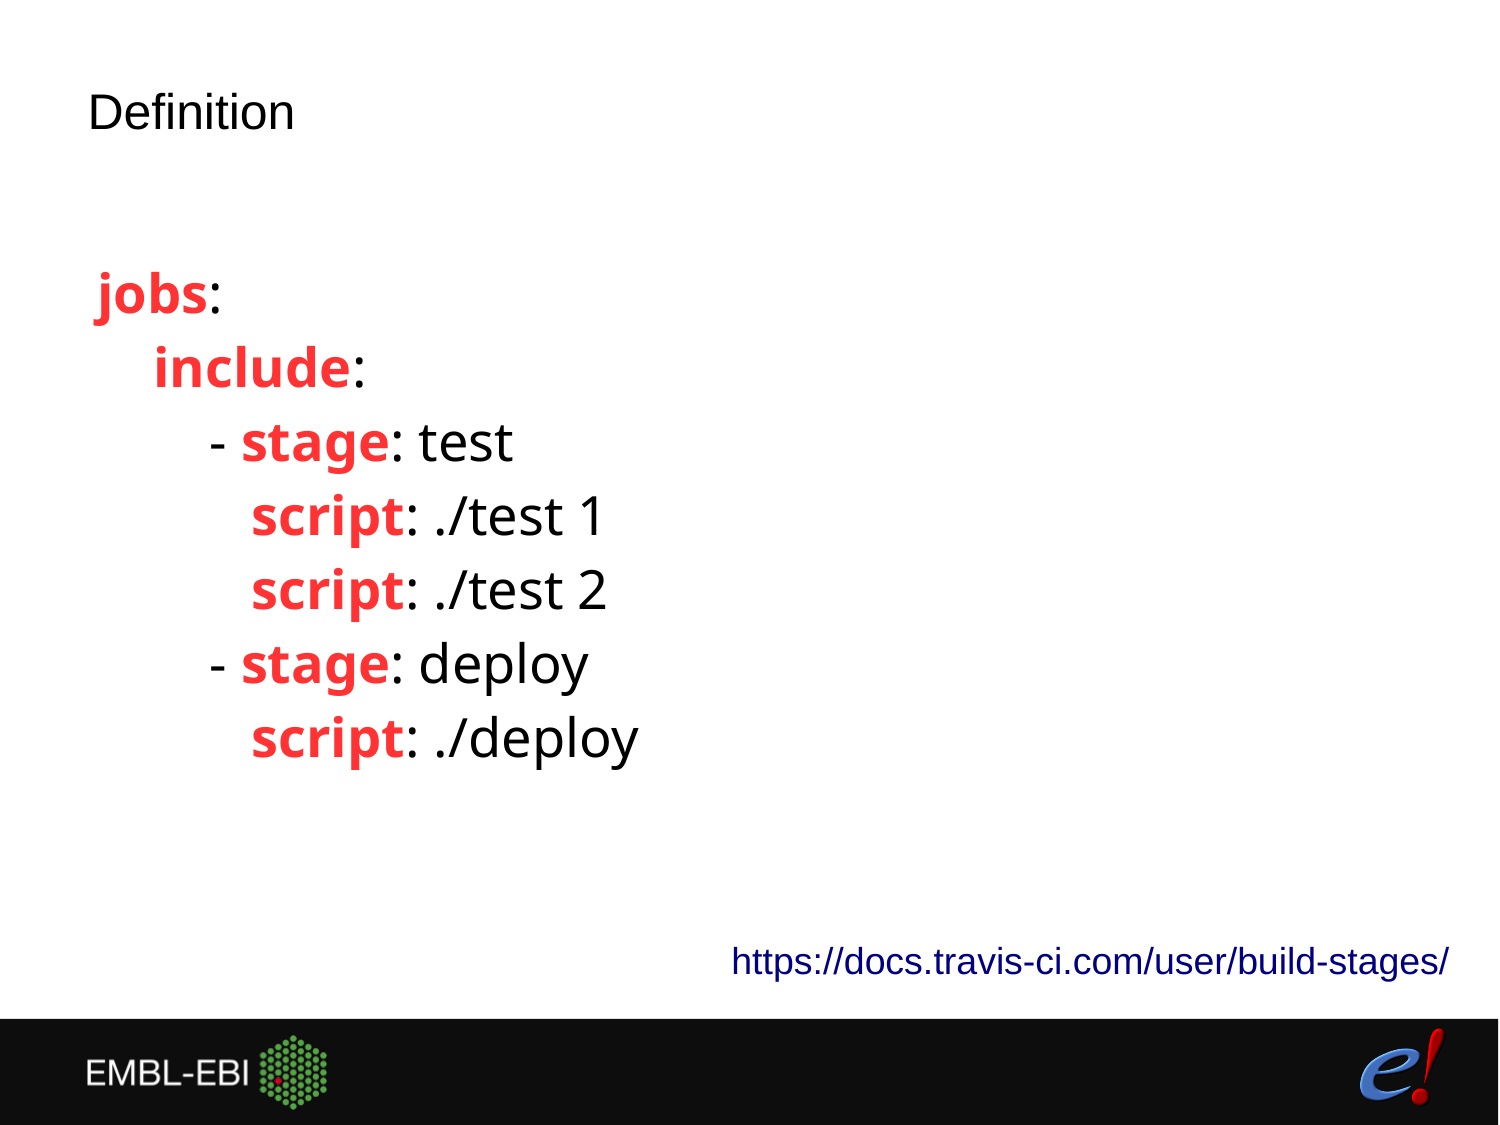

# Definition
jobs:
 include:
 - stage: test
 script: ./test 1
 script: ./test 2
 - stage: deploy
 script: ./deploy
https://docs.travis-ci.com/user/build-stages/